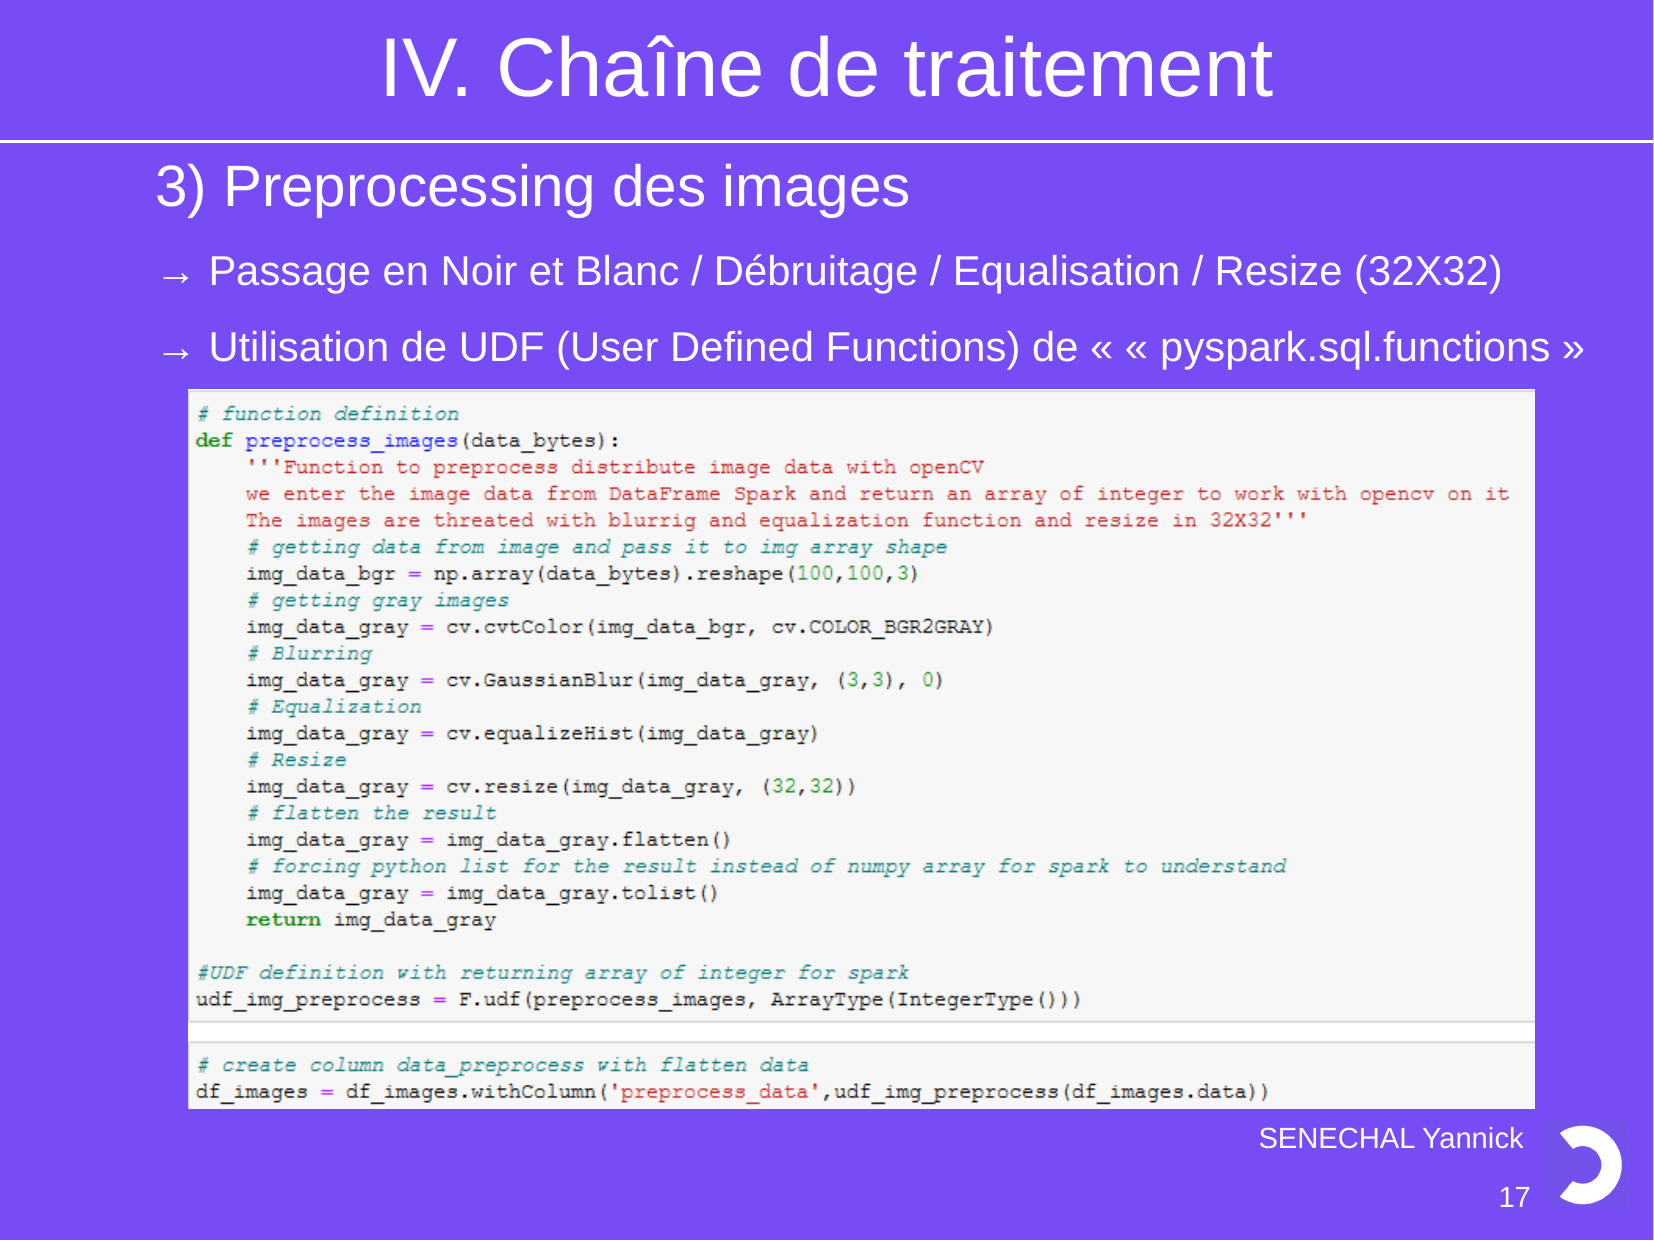

# IV. Chaîne de traitement
3) Preprocessing des images
→ Passage en Noir et Blanc / Débruitage / Equalisation / Resize (32X32)
→ Utilisation de UDF (User Defined Functions) de « « pyspark.sql.functions »
SENECHAL Yannick
17